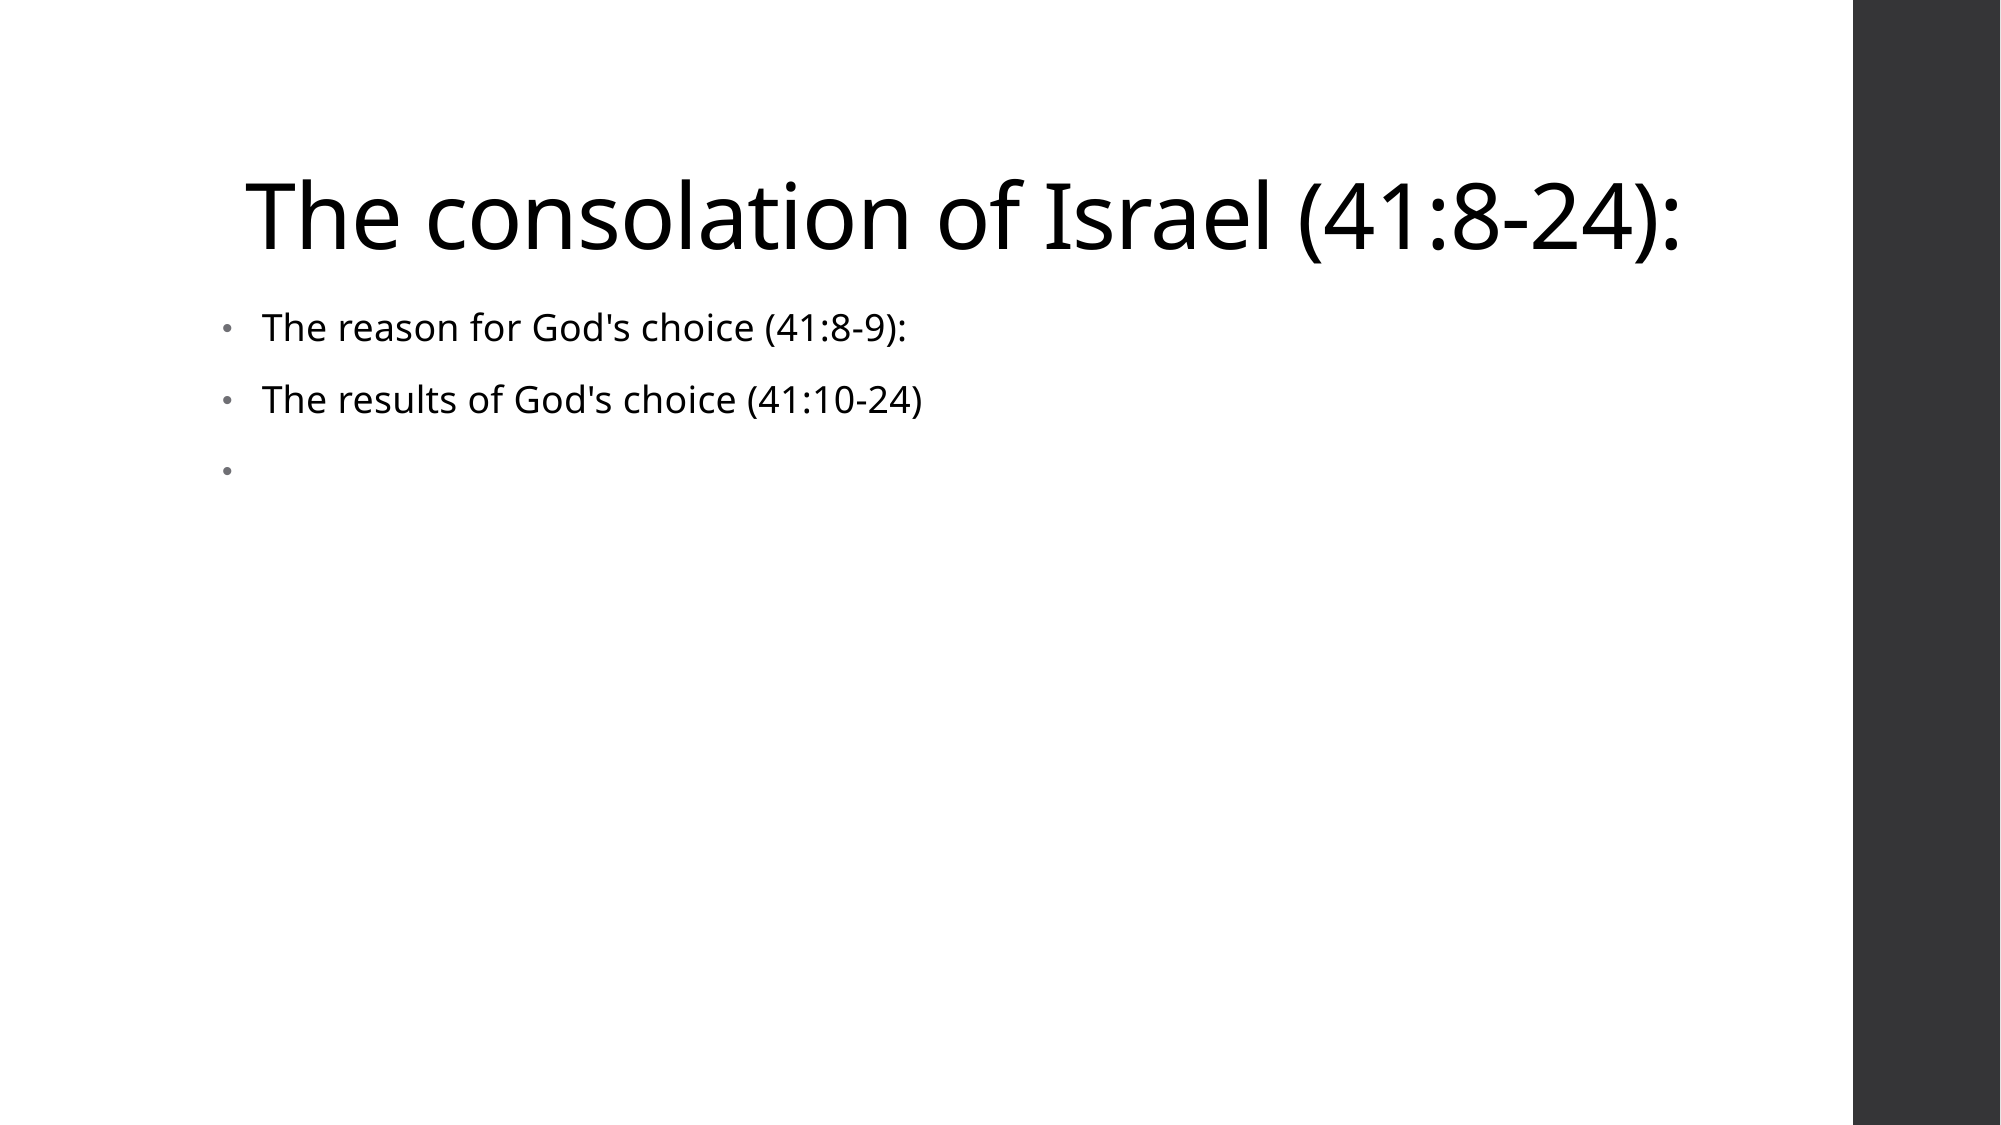

# The consolation of Israel (41:8-24):
 The reason for God's choice (41:8-9):
 The results of God's choice (41:10-24)